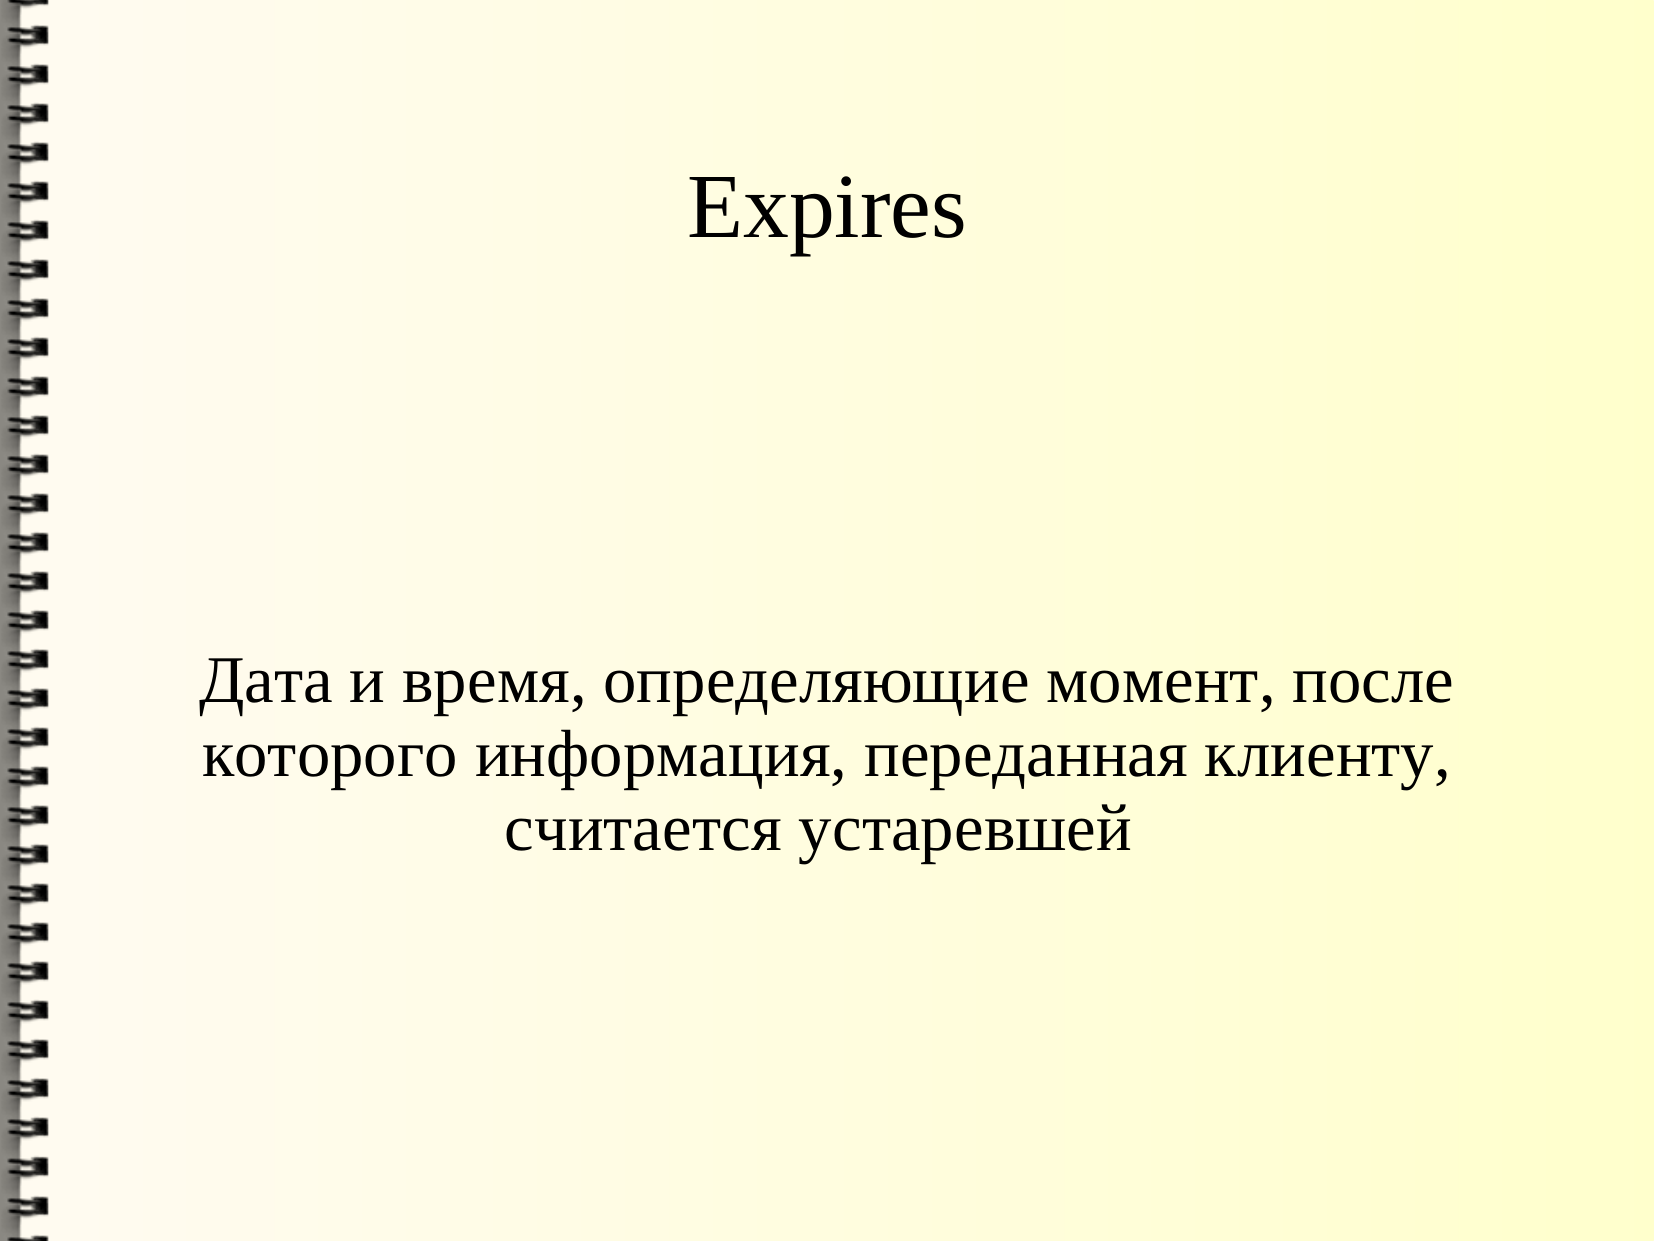

# Expires
Дата и время, определяющие момент, после которого информация, переданная клиенту, считается устаревшей